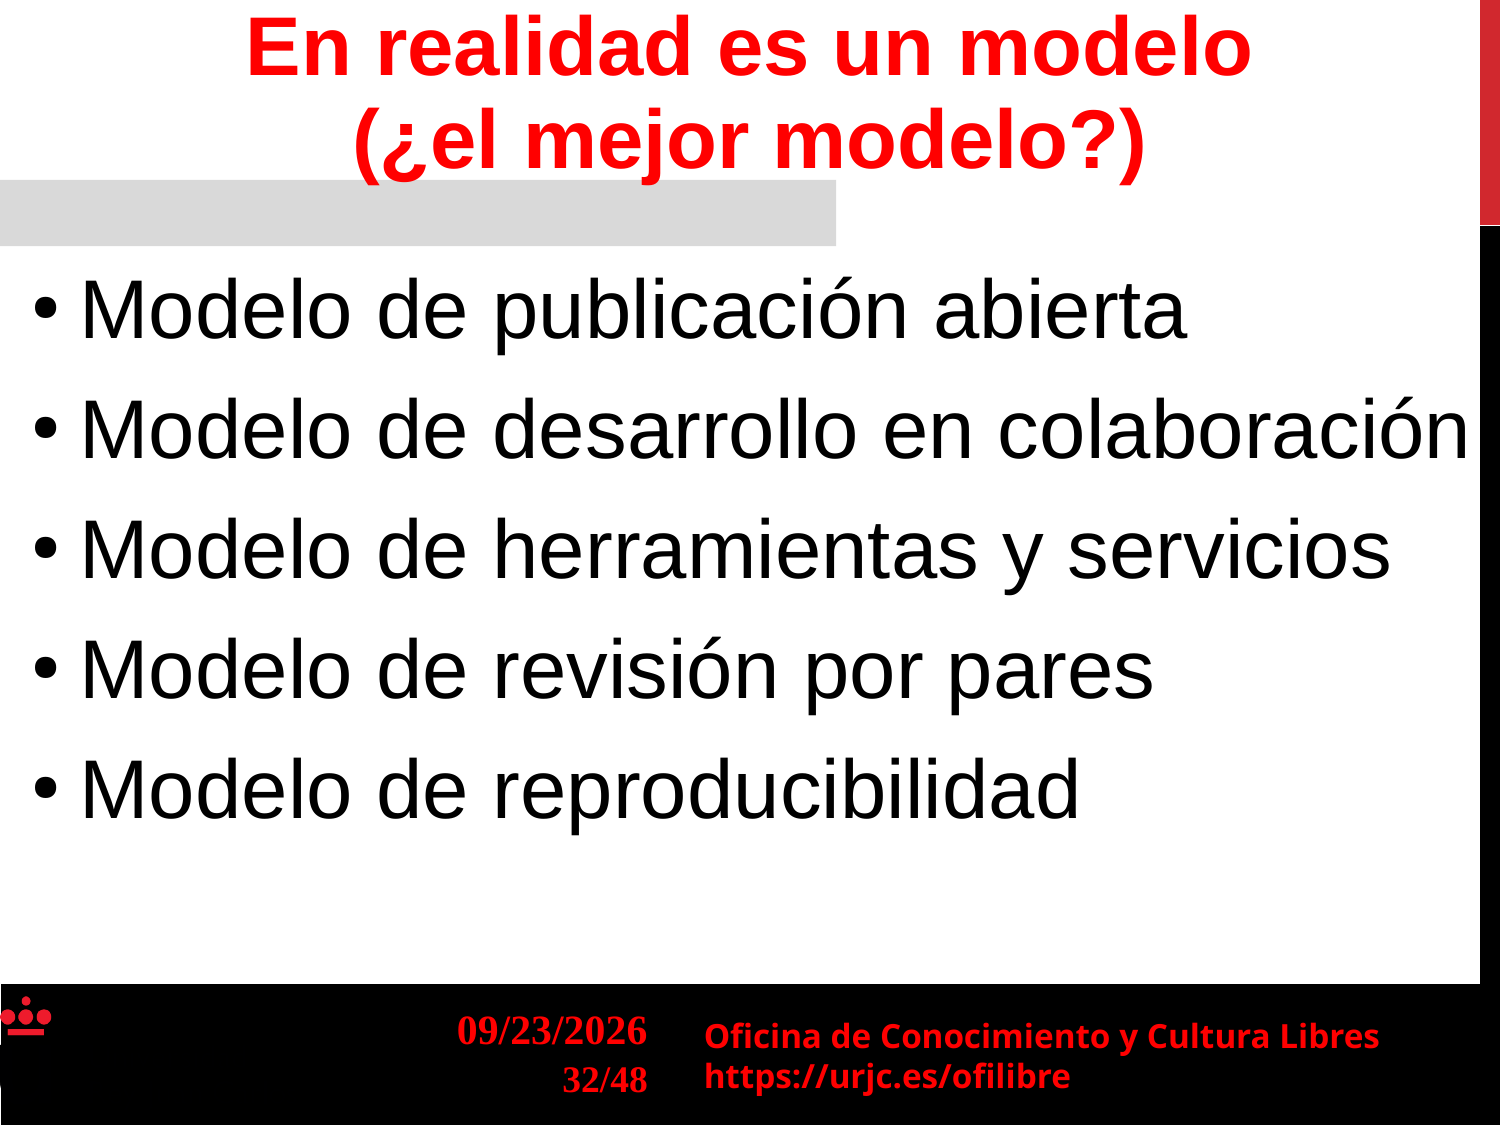

# En realidad es un modelo (¿el mejor modelo?)
Modelo de publicación abierta
Modelo de desarrollo en colaboración
Modelo de herramientas y servicios
Modelo de revisión por pares
Modelo de reproducibilidad